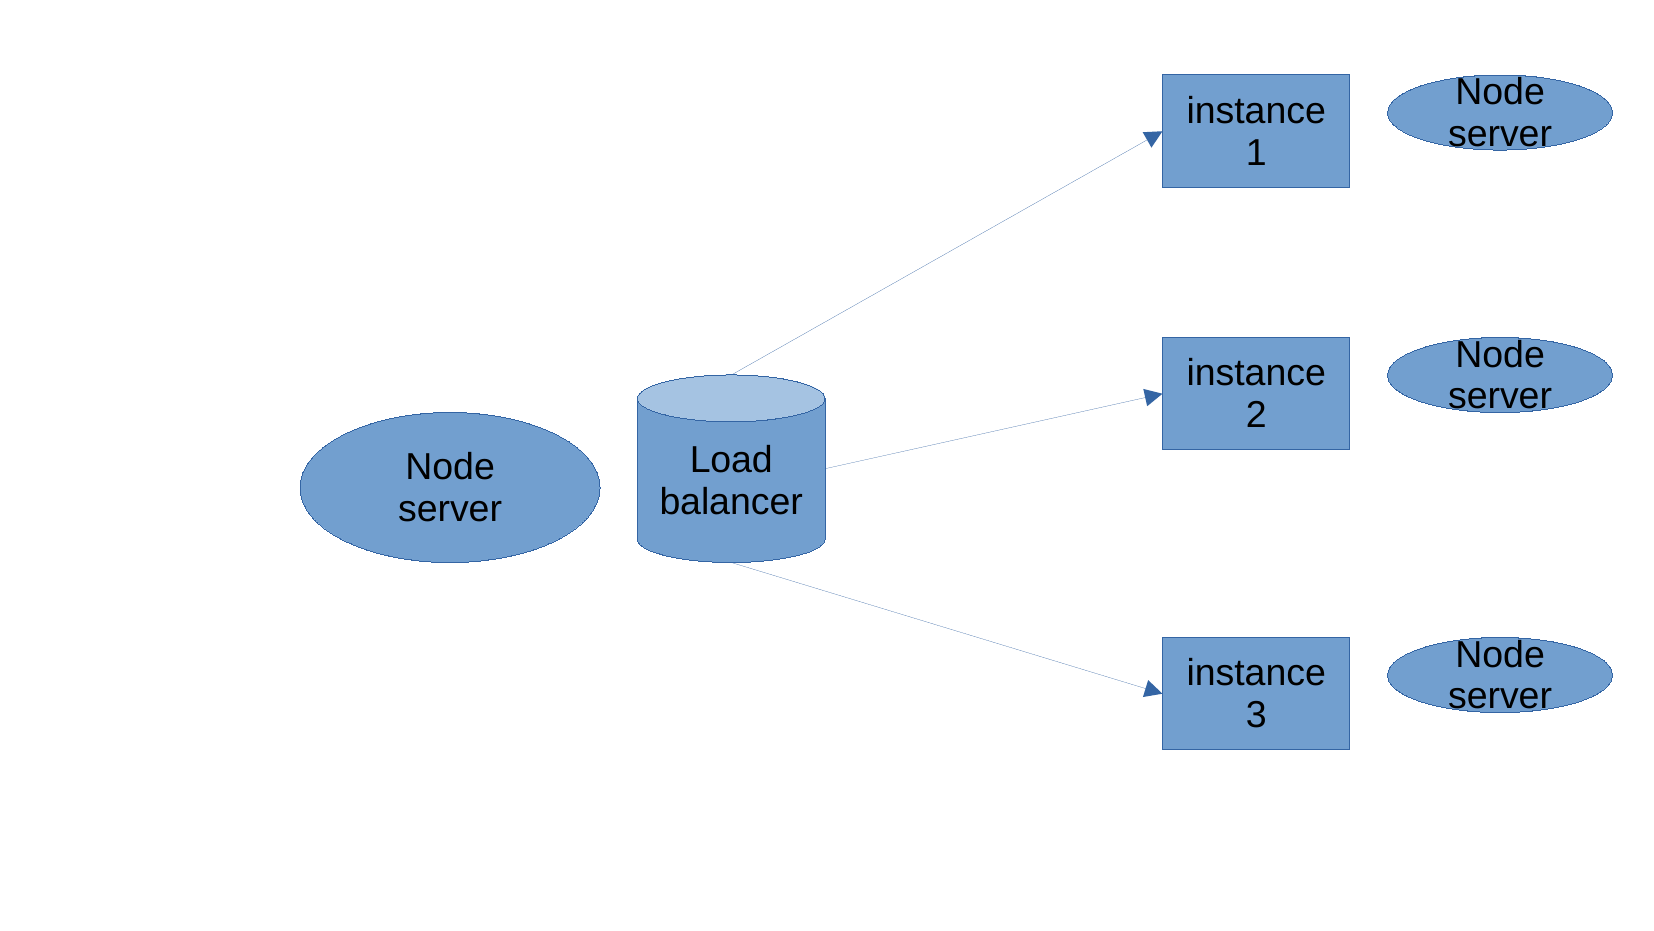

instance1
Node server
instance2
Node server
Load balancer
Node server
instance3
Node server